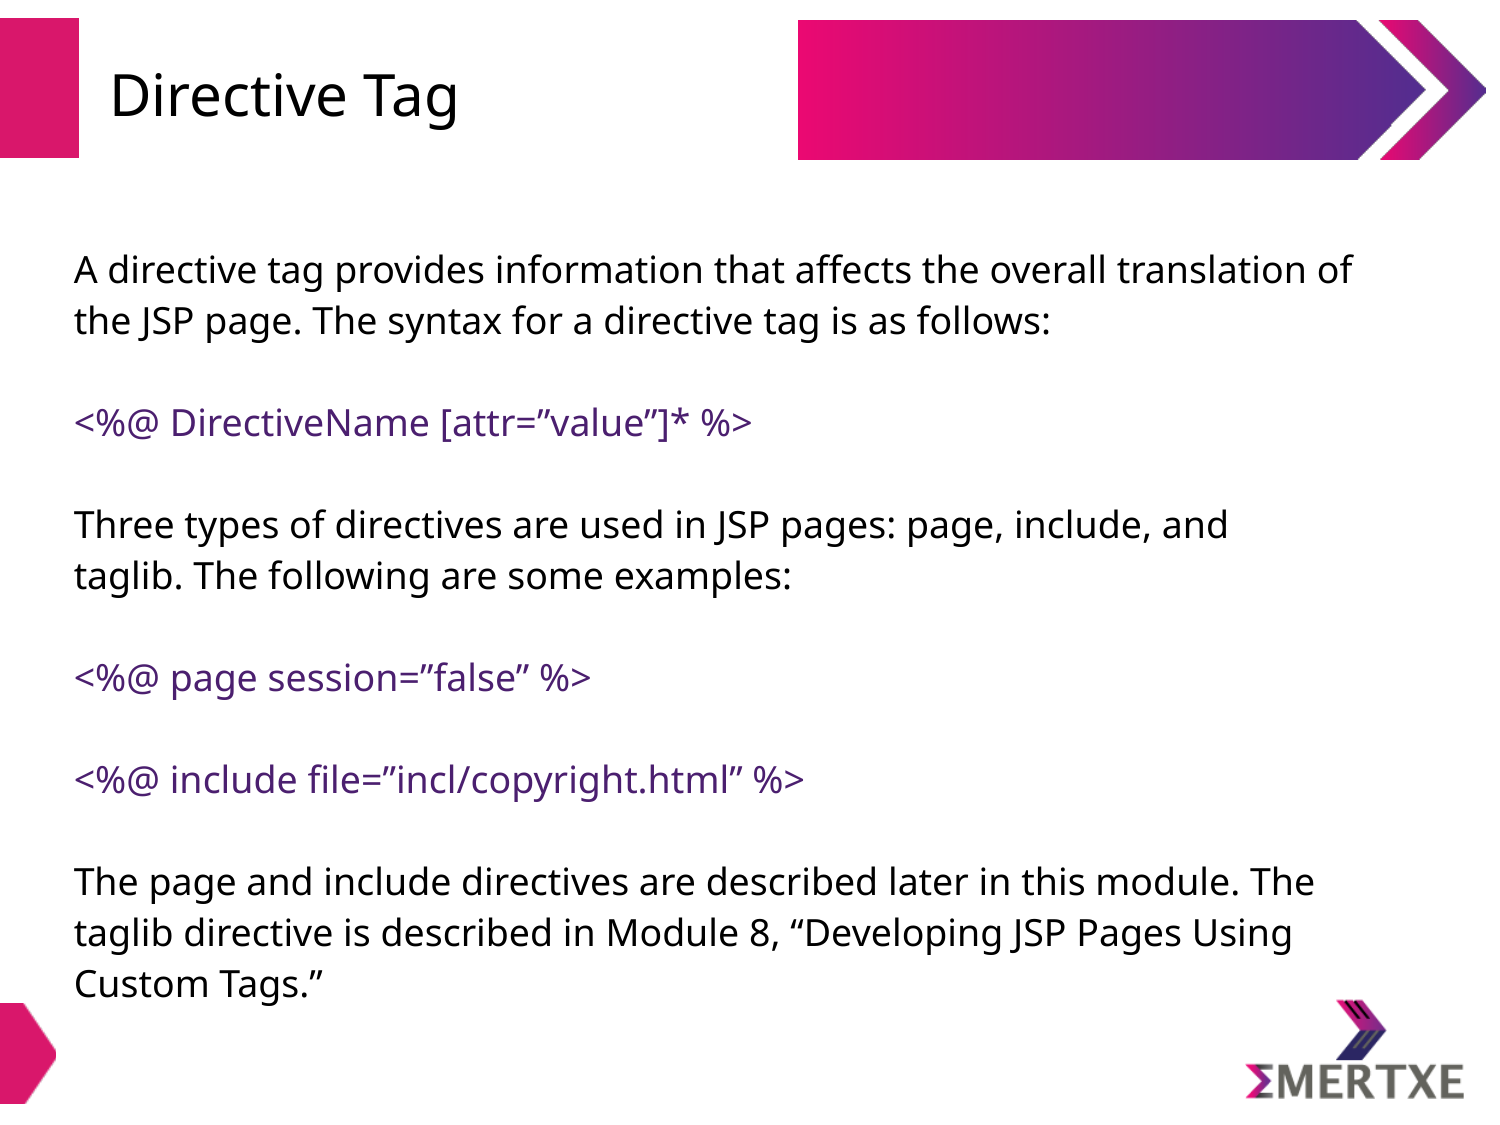

Directive Tag
A directive tag provides information that affects the overall translation of
the JSP page. The syntax for a directive tag is as follows:
<%@ DirectiveName [attr=”value”]* %>
Three types of directives are used in JSP pages: page, include, and
taglib. The following are some examples:
<%@ page session=”false” %>
<%@ include file=”incl/copyright.html” %>
The page and include directives are described later in this module. The taglib directive is described in Module 8, “Developing JSP Pages Using Custom Tags.”